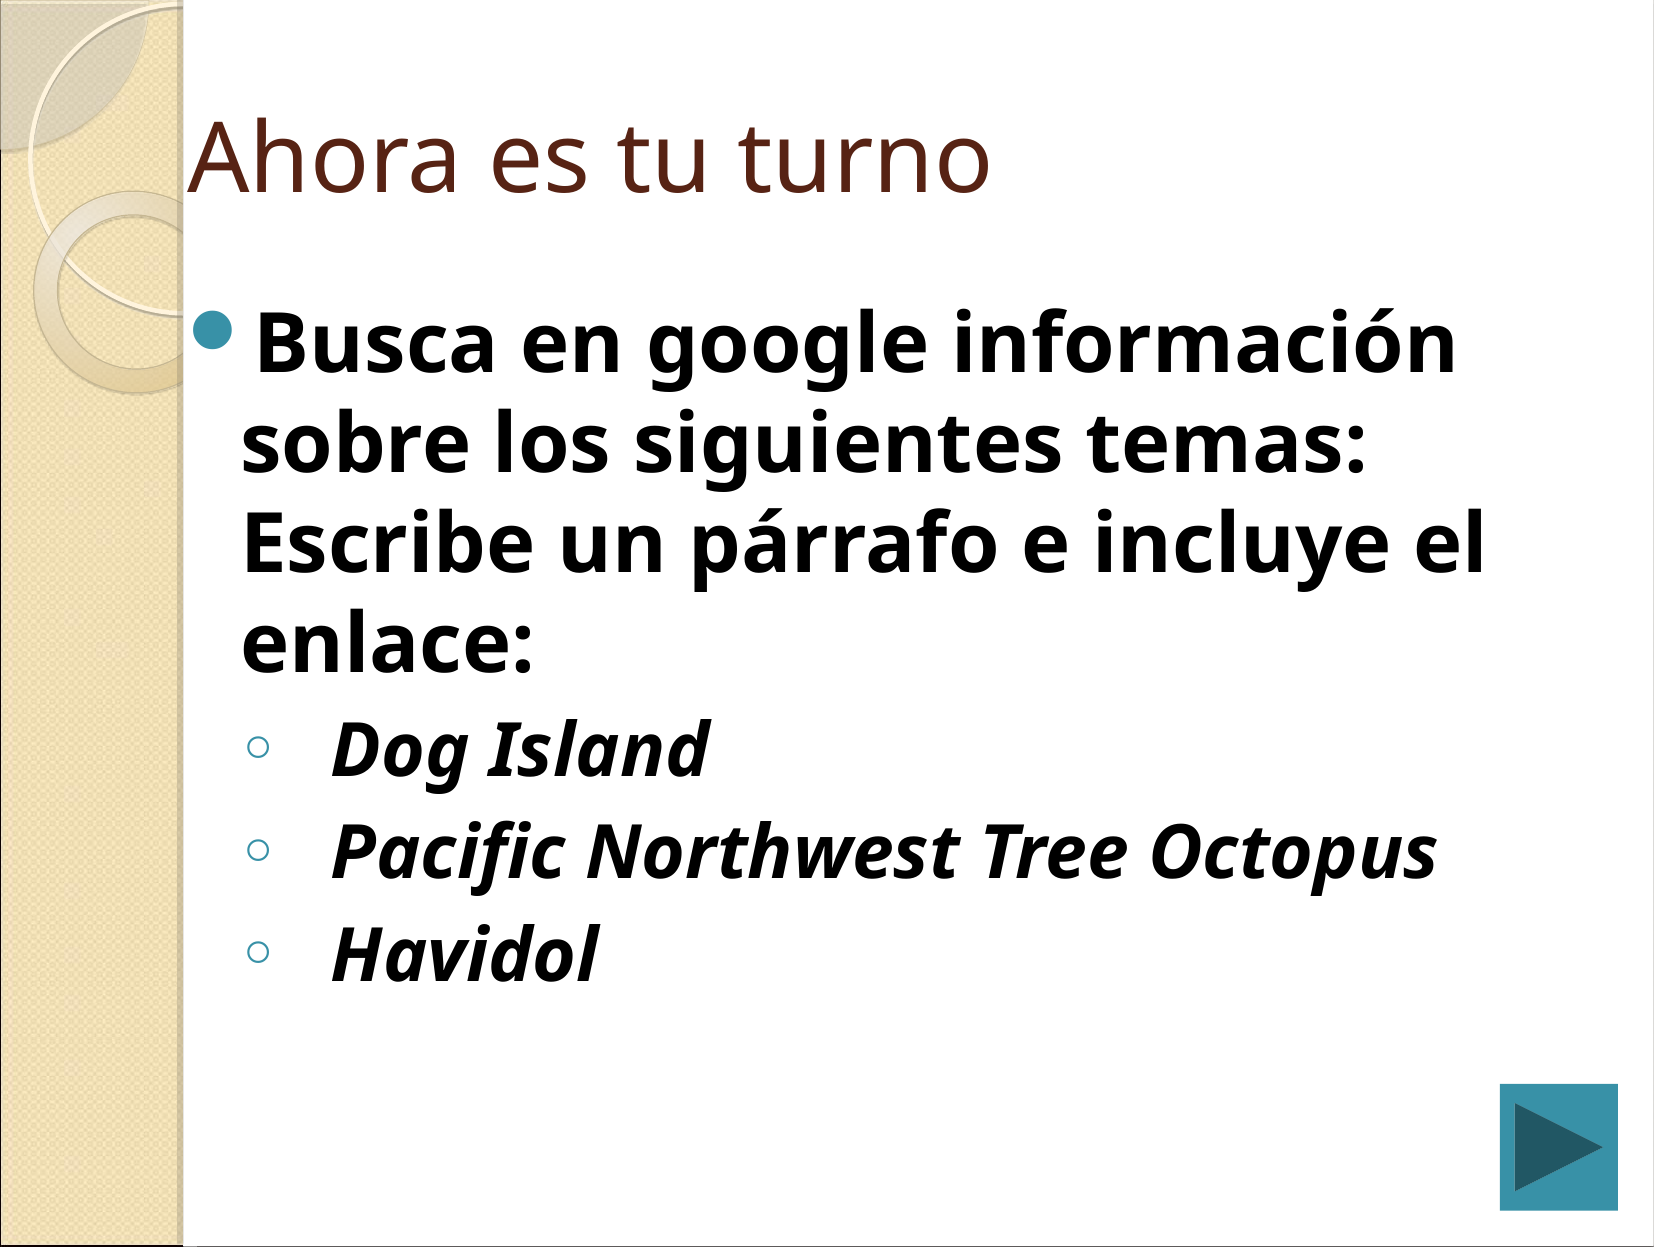

# Ahora es tu turno
Busca en google información sobre los siguientes temas: Escribe un párrafo e incluye el enlace:
Dog Island
Pacific Northwest Tree Octopus
Havidol